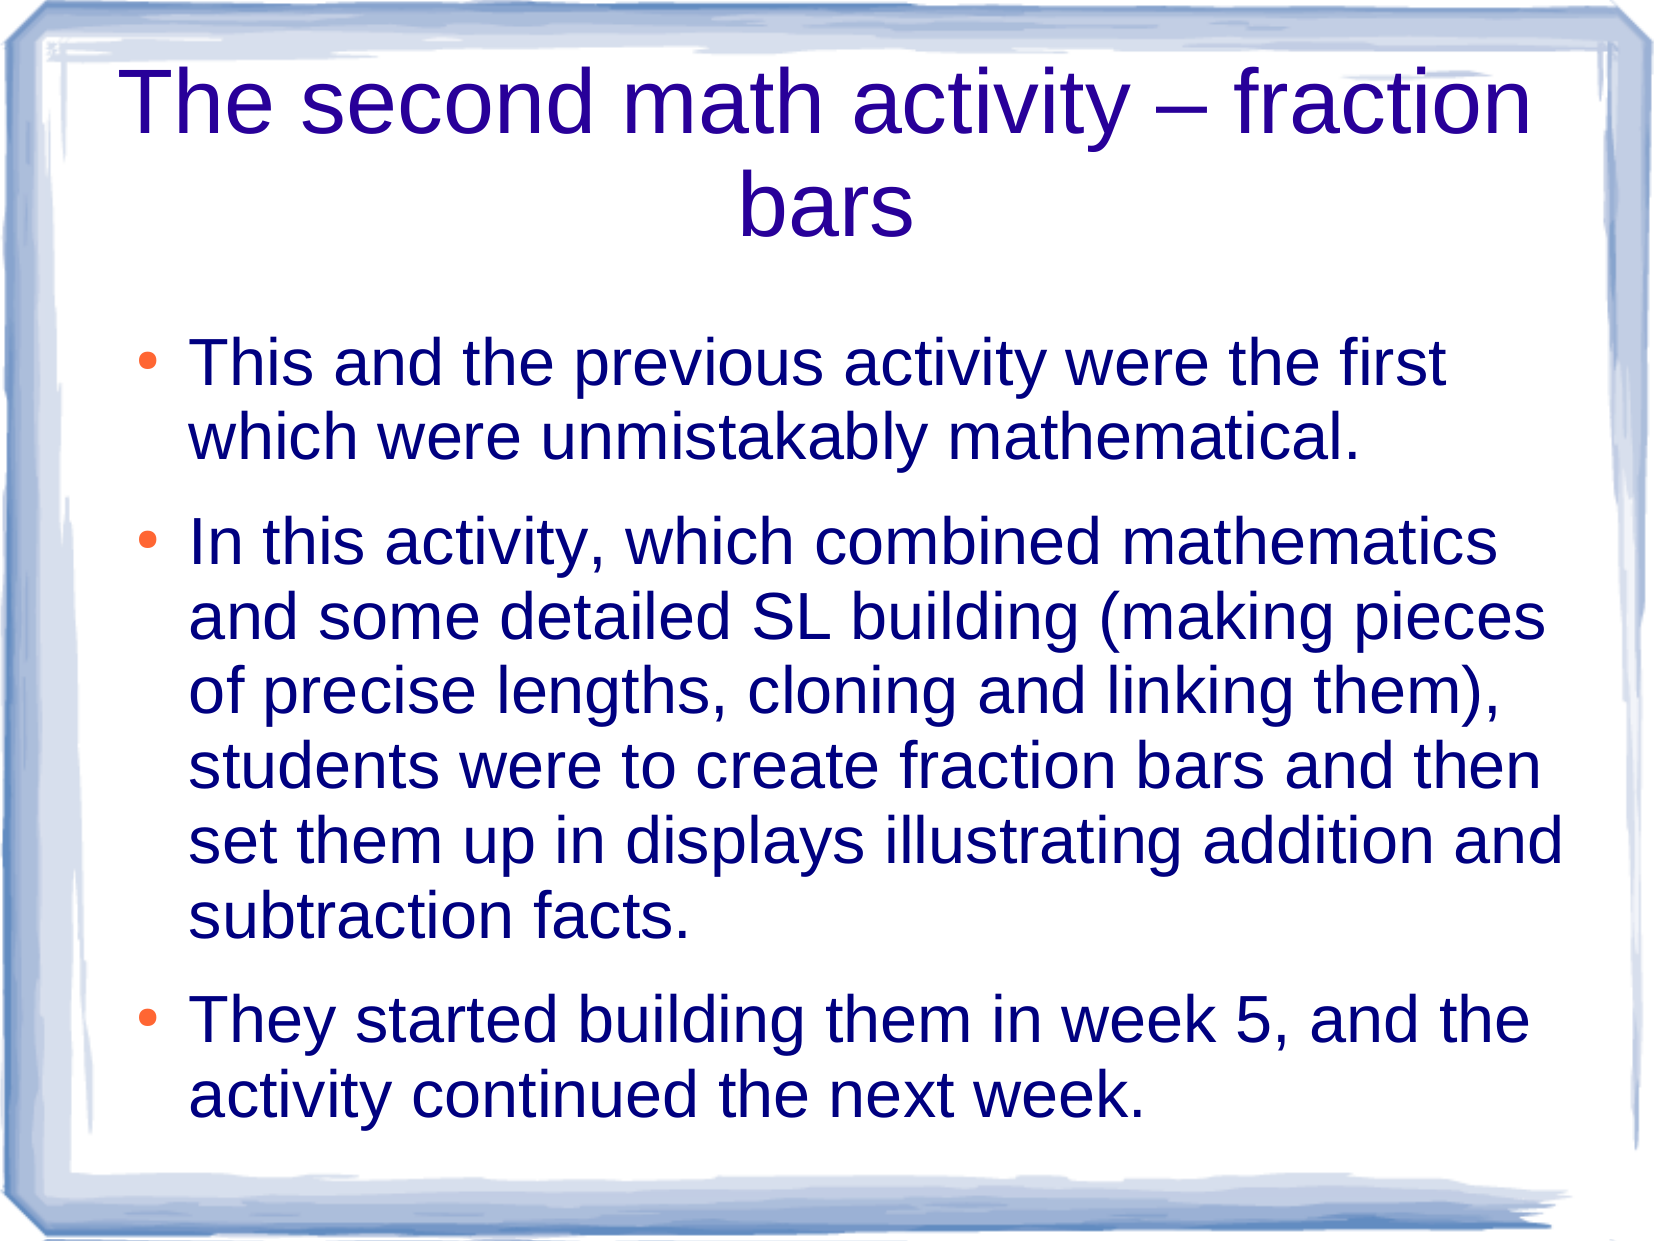

# The second math activity – fraction bars
This and the previous activity were the first which were unmistakably mathematical.
In this activity, which combined mathematics and some detailed SL building (making pieces of precise lengths, cloning and linking them), students were to create fraction bars and then set them up in displays illustrating addition and subtraction facts.
They started building them in week 5, and the activity continued the next week.